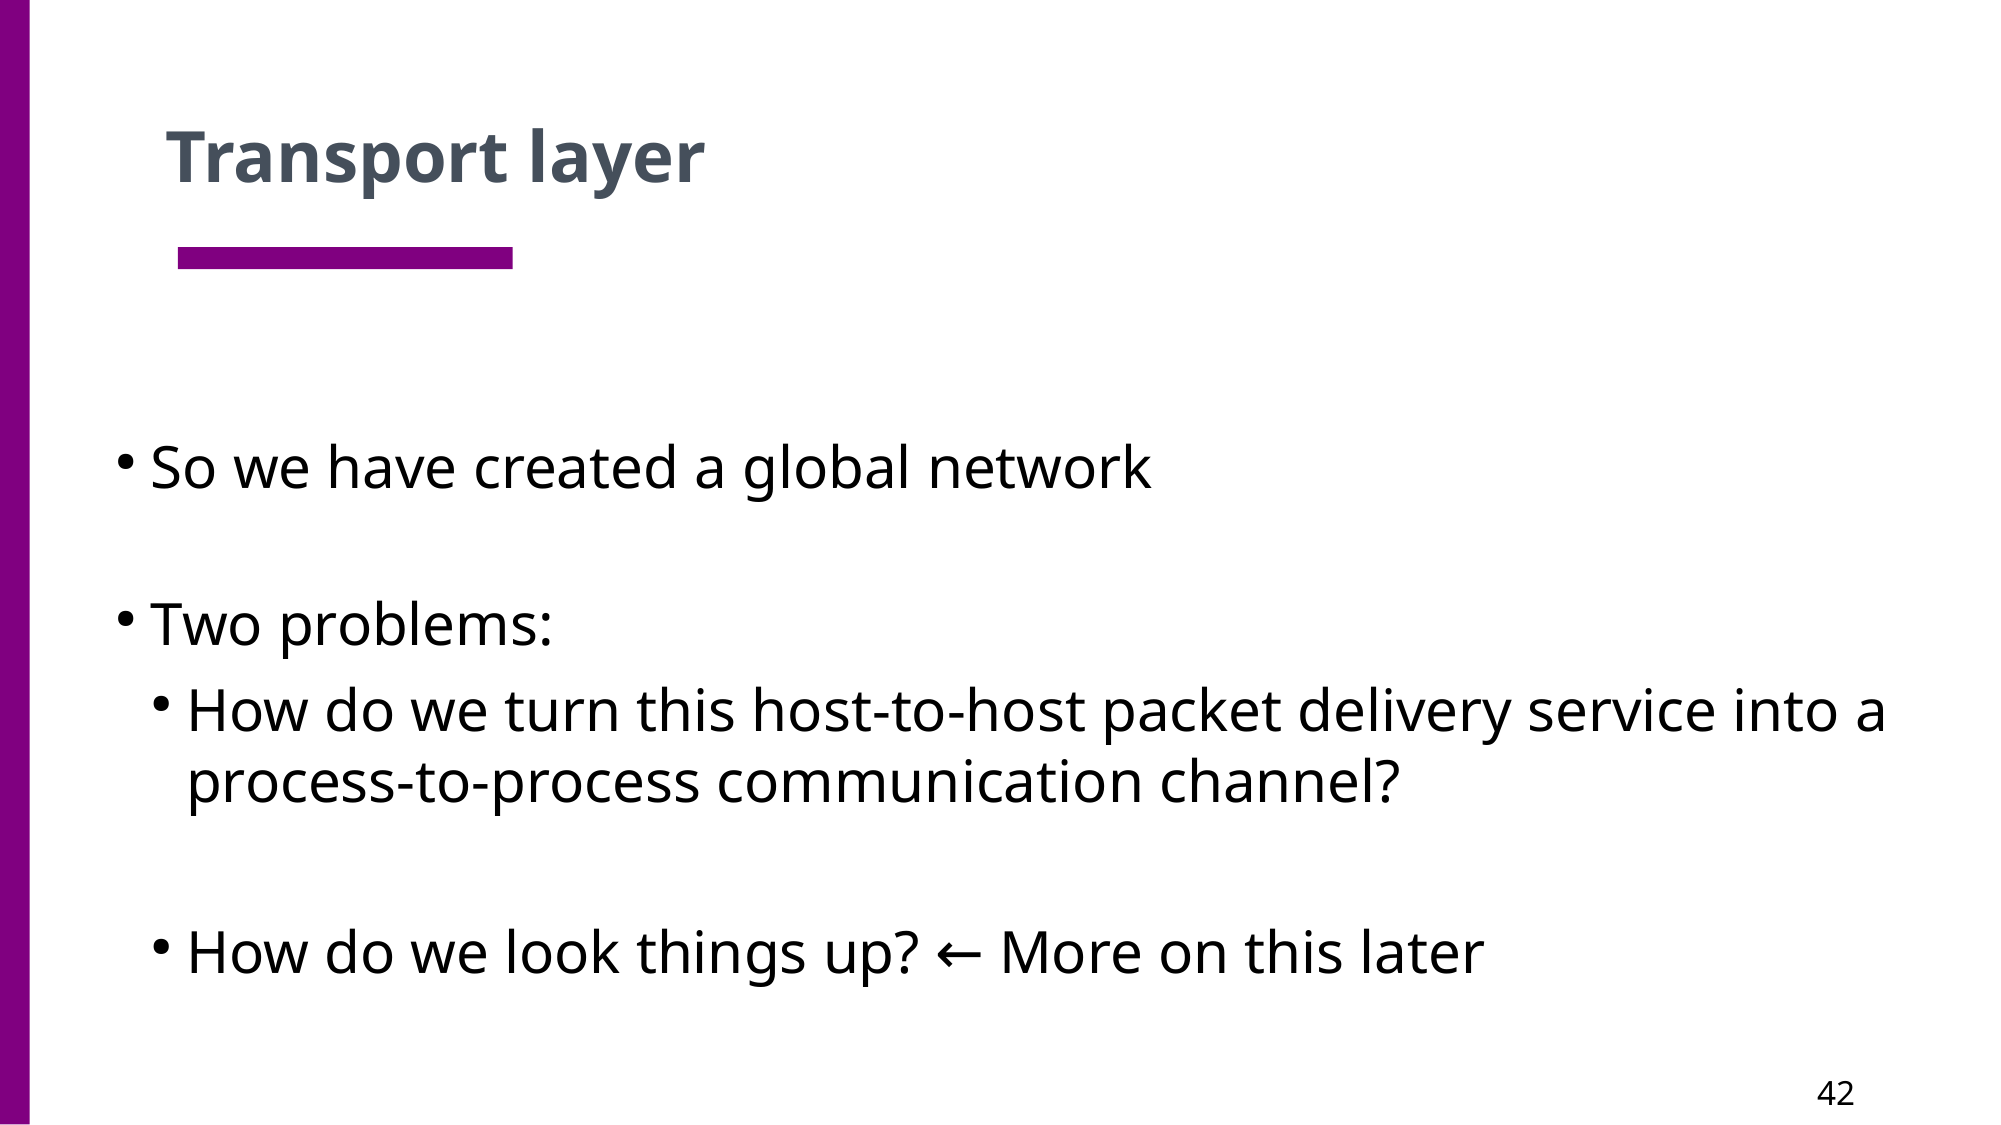

Transport layer
So we have created a global network
Two problems:
How do we turn this host-to-host packet delivery service into a process-to-process communication channel?
How do we look things up? ← More on this later